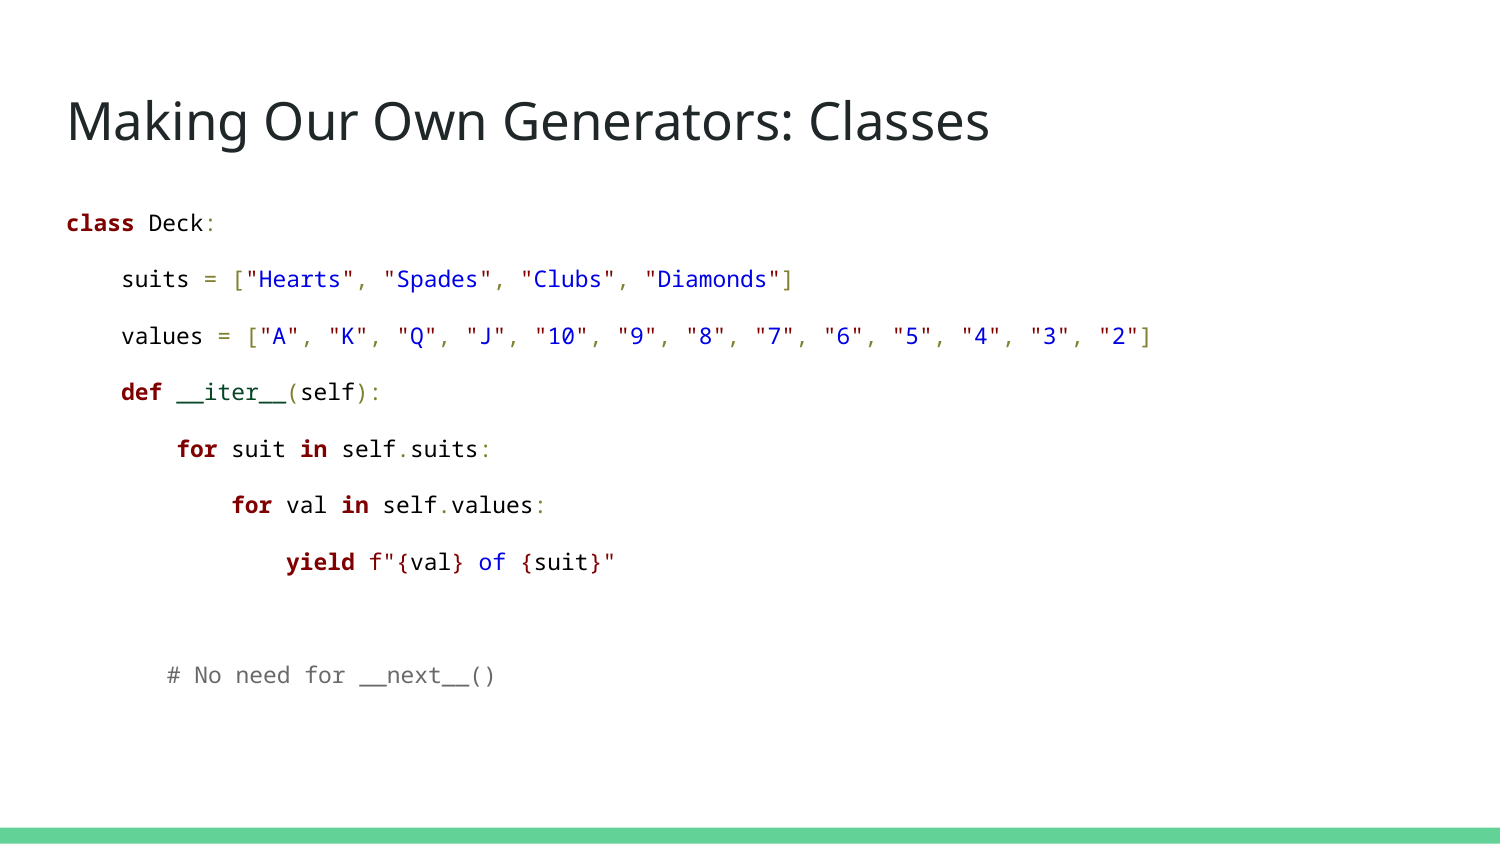

# Making Our Own Generators: Classes
class Deck:
 suits = ["Hearts", "Spades", "Clubs", "Diamonds"]
 values = ["A", "K", "Q", "J", "10", "9", "8", "7", "6", "5", "4", "3", "2"]
 def __iter__(self):
 for suit in self.suits:
 for val in self.values:
 yield f"{val} of {suit}"
 # No need for __next__()